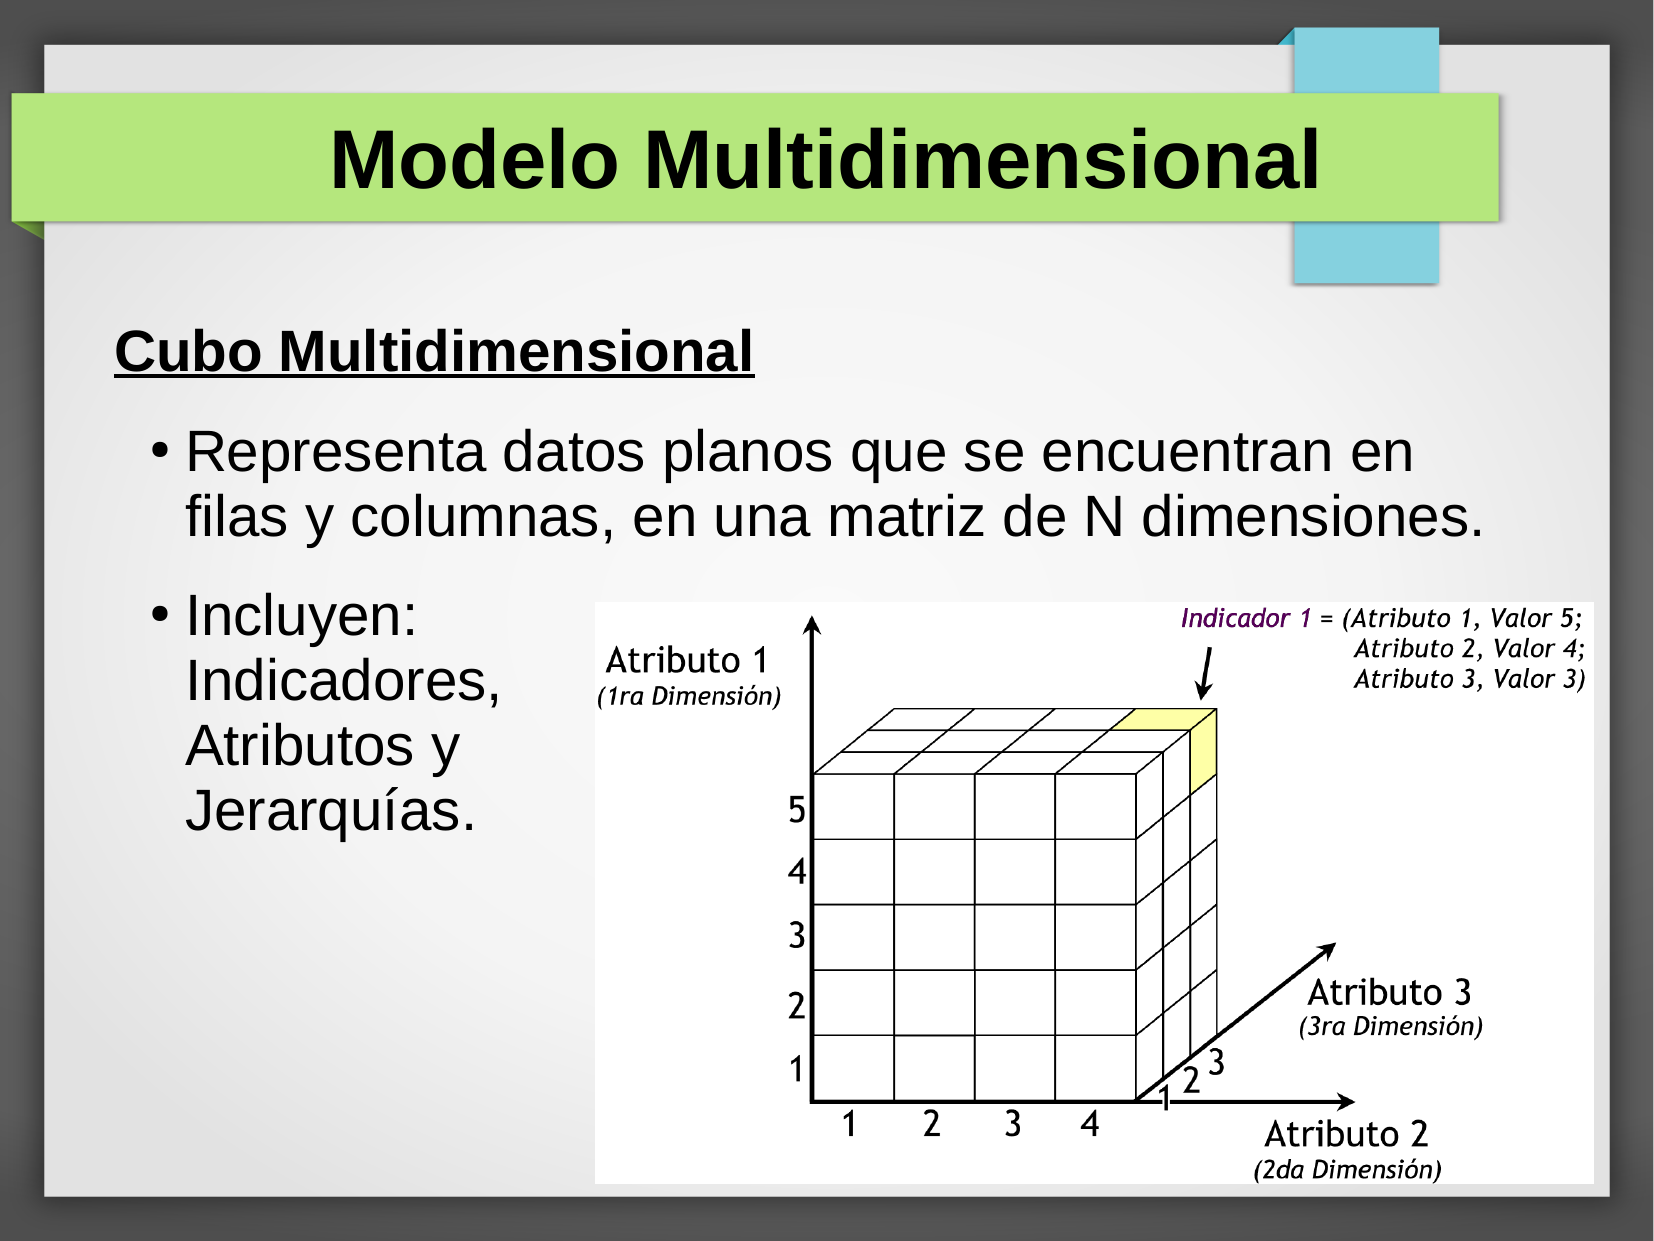

# Modelo Multidimensional
Cubo Multidimensional
Representa datos planos que se encuentran en filas y columnas, en una matriz de N dimensiones.
Incluyen: Indicadores, Atributos y Jerarquías.